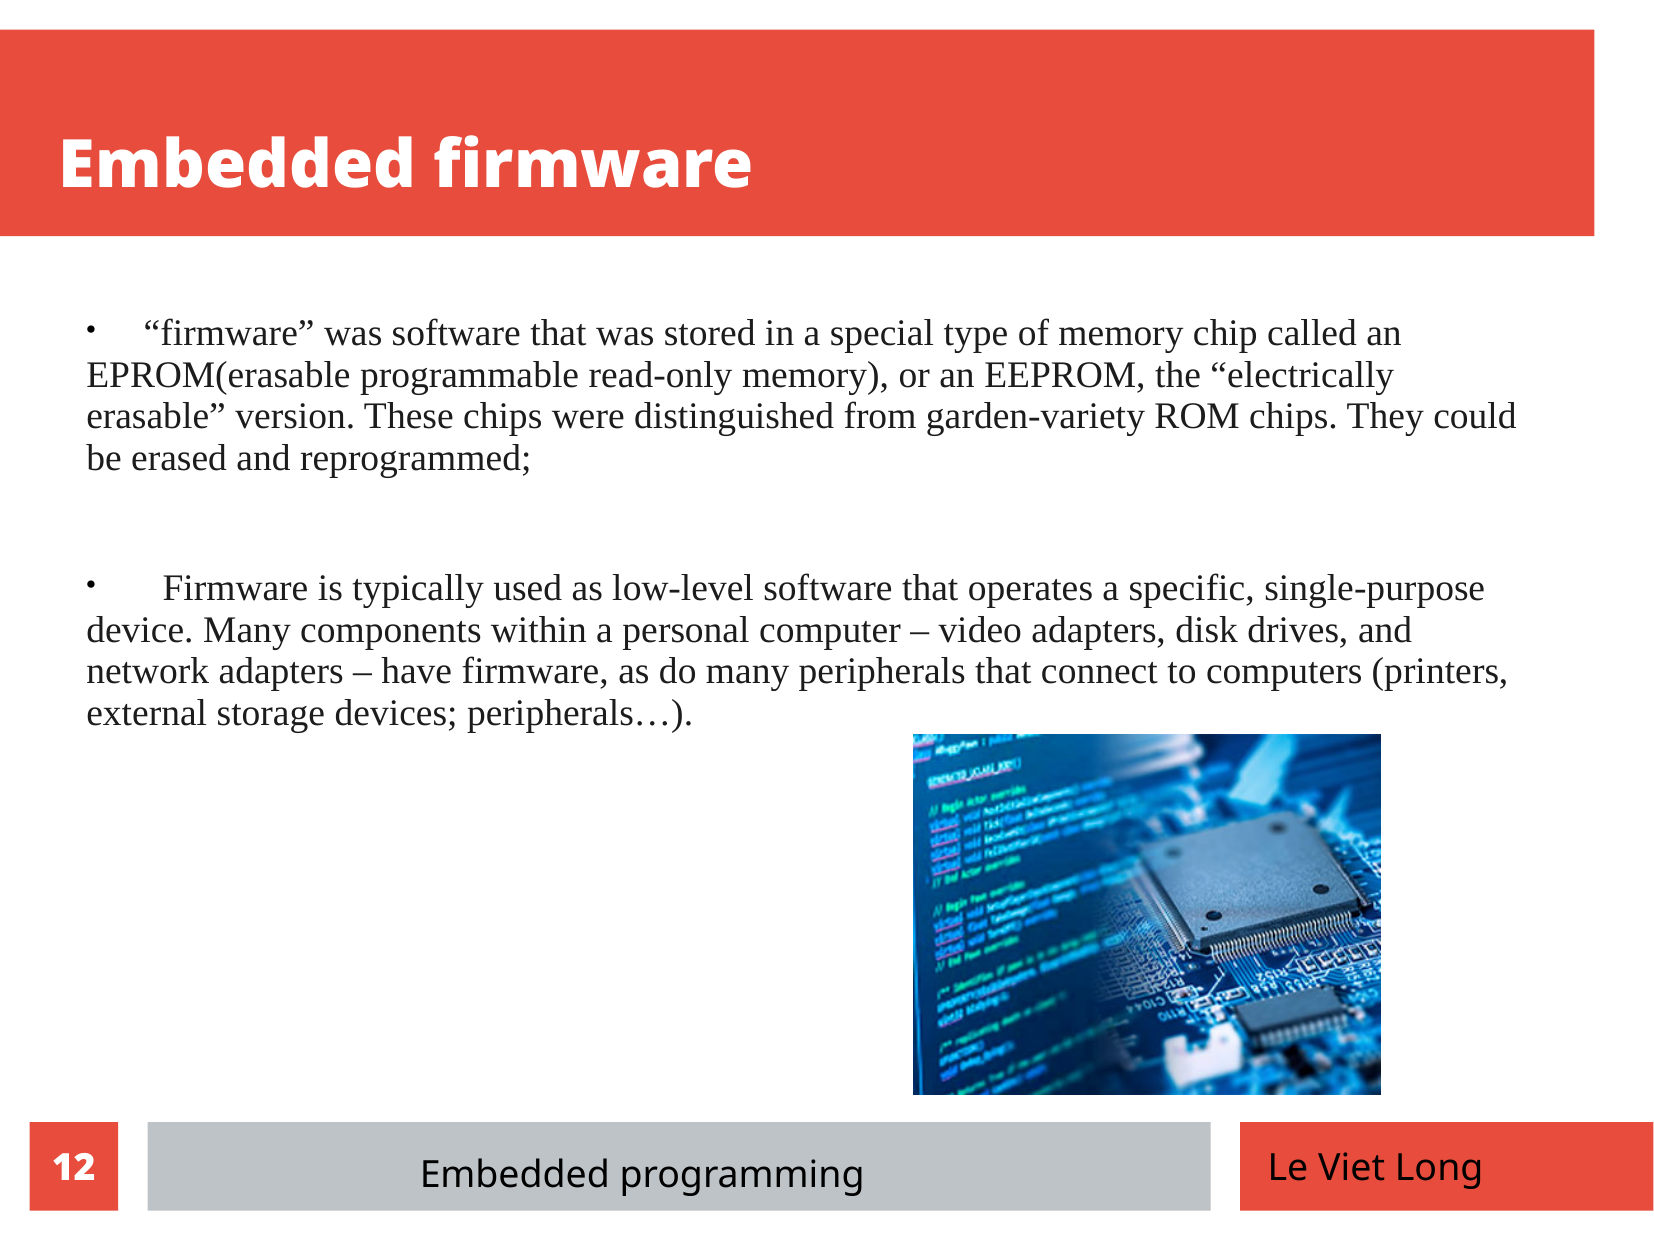

# Embedded firmware
 “firmware” was software that was stored in a special type of memory chip called an EPROM(erasable programmable read-only memory), or an EEPROM, the “electrically erasable” version. These chips were distinguished from garden-variety ROM chips. They could be erased and reprogrammed;
 Firmware is typically used as low-level software that operates a specific, single-purpose device. Many components within a personal computer – video adapters, disk drives, and network adapters – have firmware, as do many peripherals that connect to computers (printers, external storage devices; peripherals…).
12
Le Viet Long
Embedded programming